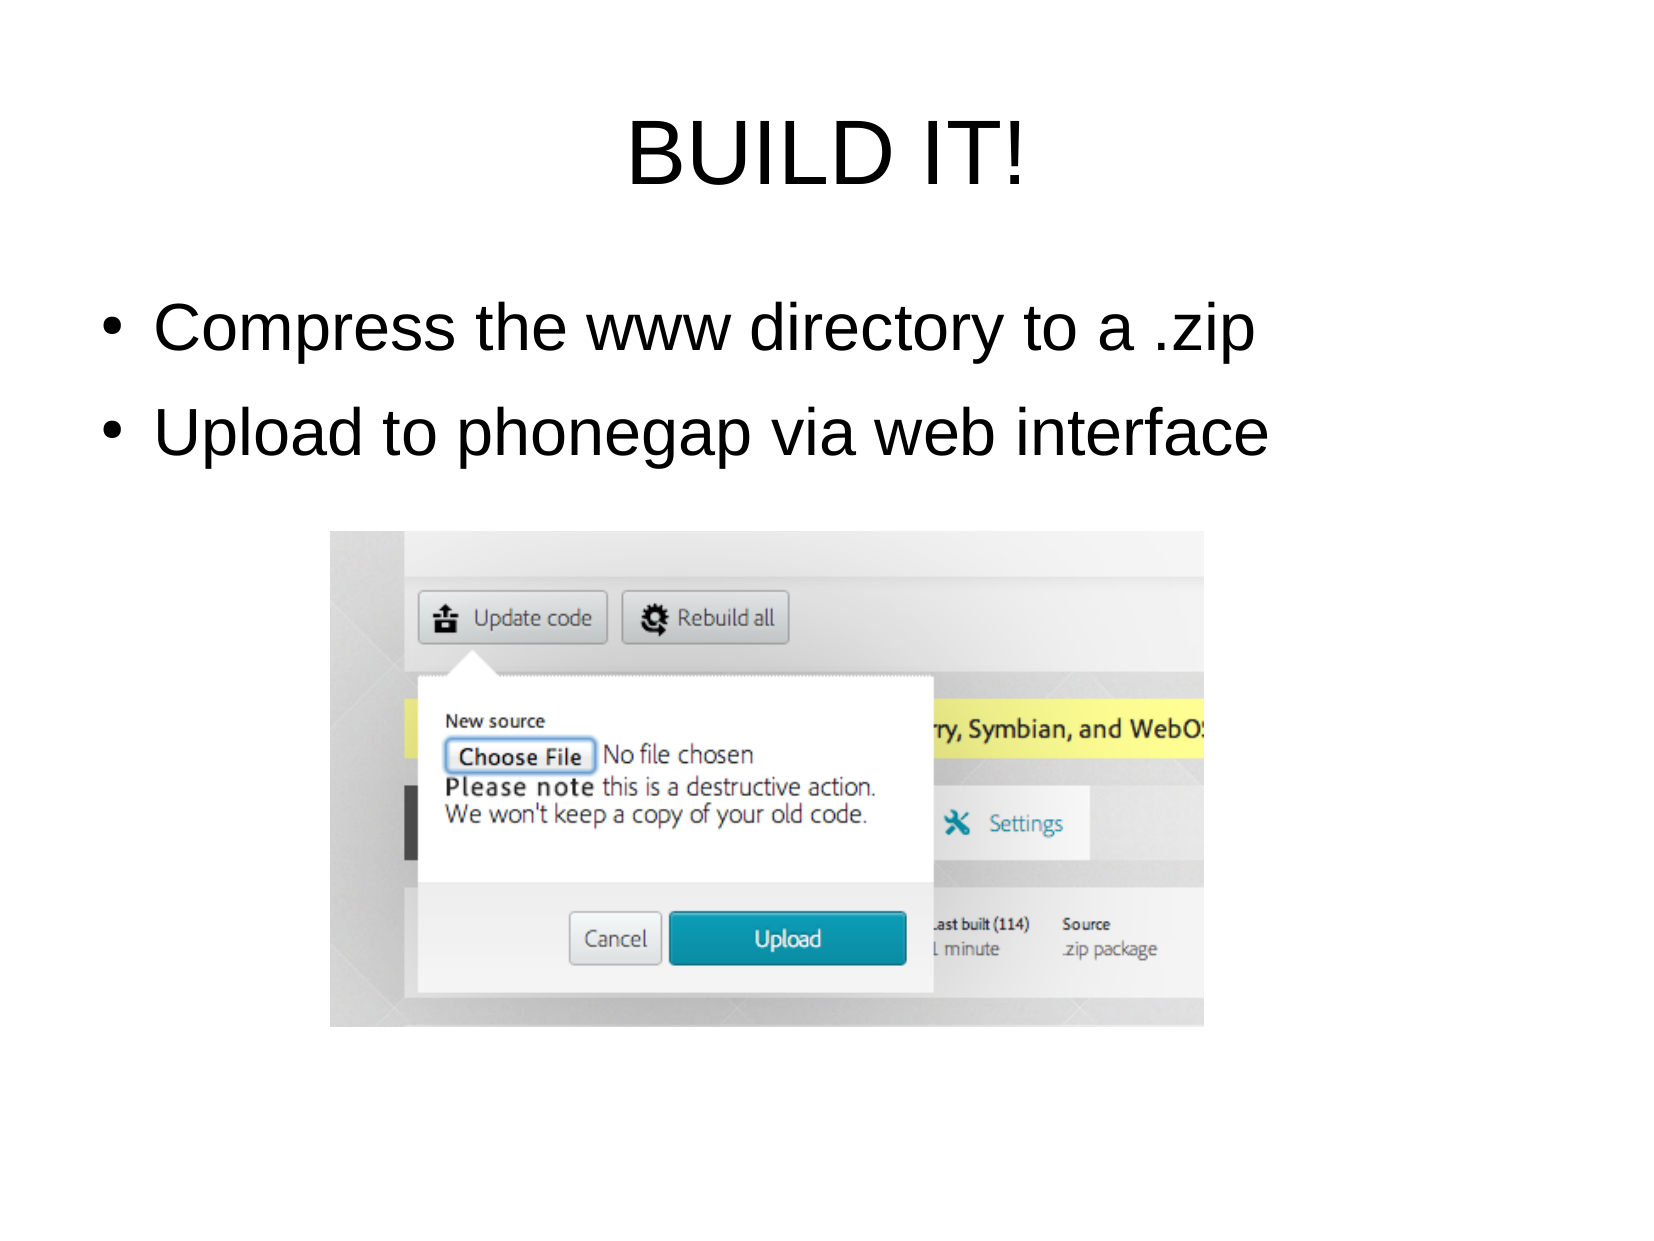

# BUILD IT!
Compress the www directory to a .zip
Upload to phonegap via web interface